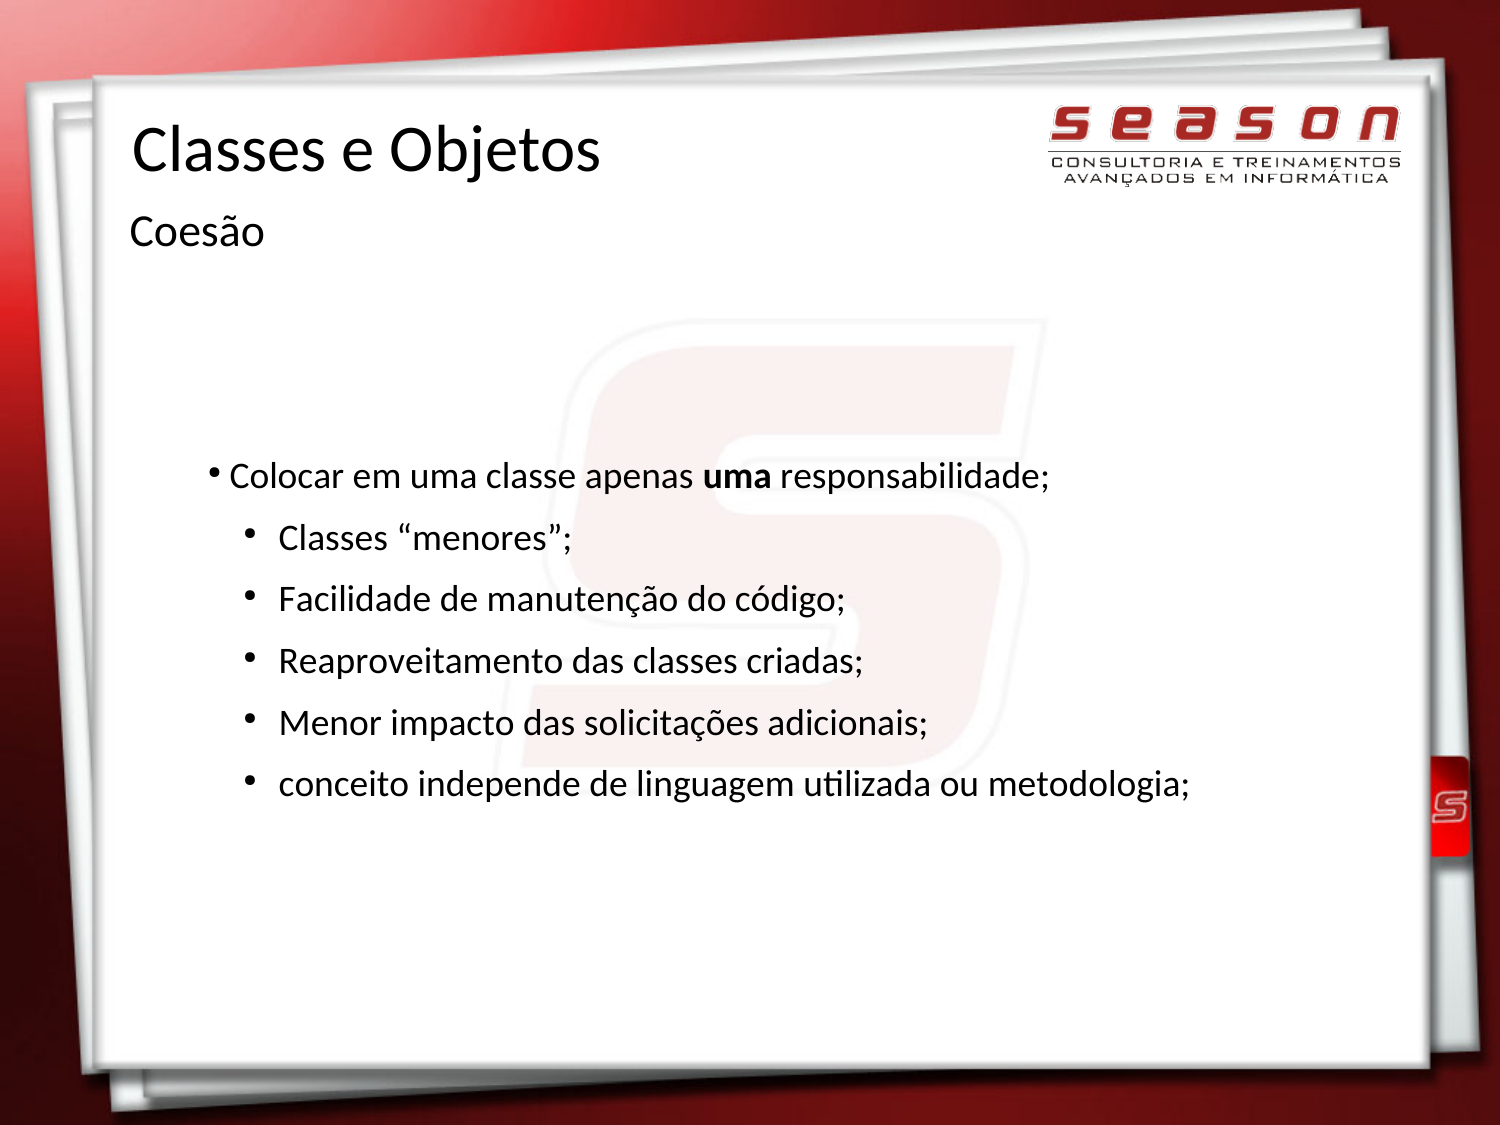

# Classes e Objetos
 Coesão
 Colocar em uma classe apenas uma responsabilidade;
Classes “menores”;
Facilidade de manutenção do código;
Reaproveitamento das classes criadas;
Menor impacto das solicitações adicionais;
conceito independe de linguagem utilizada ou metodologia;